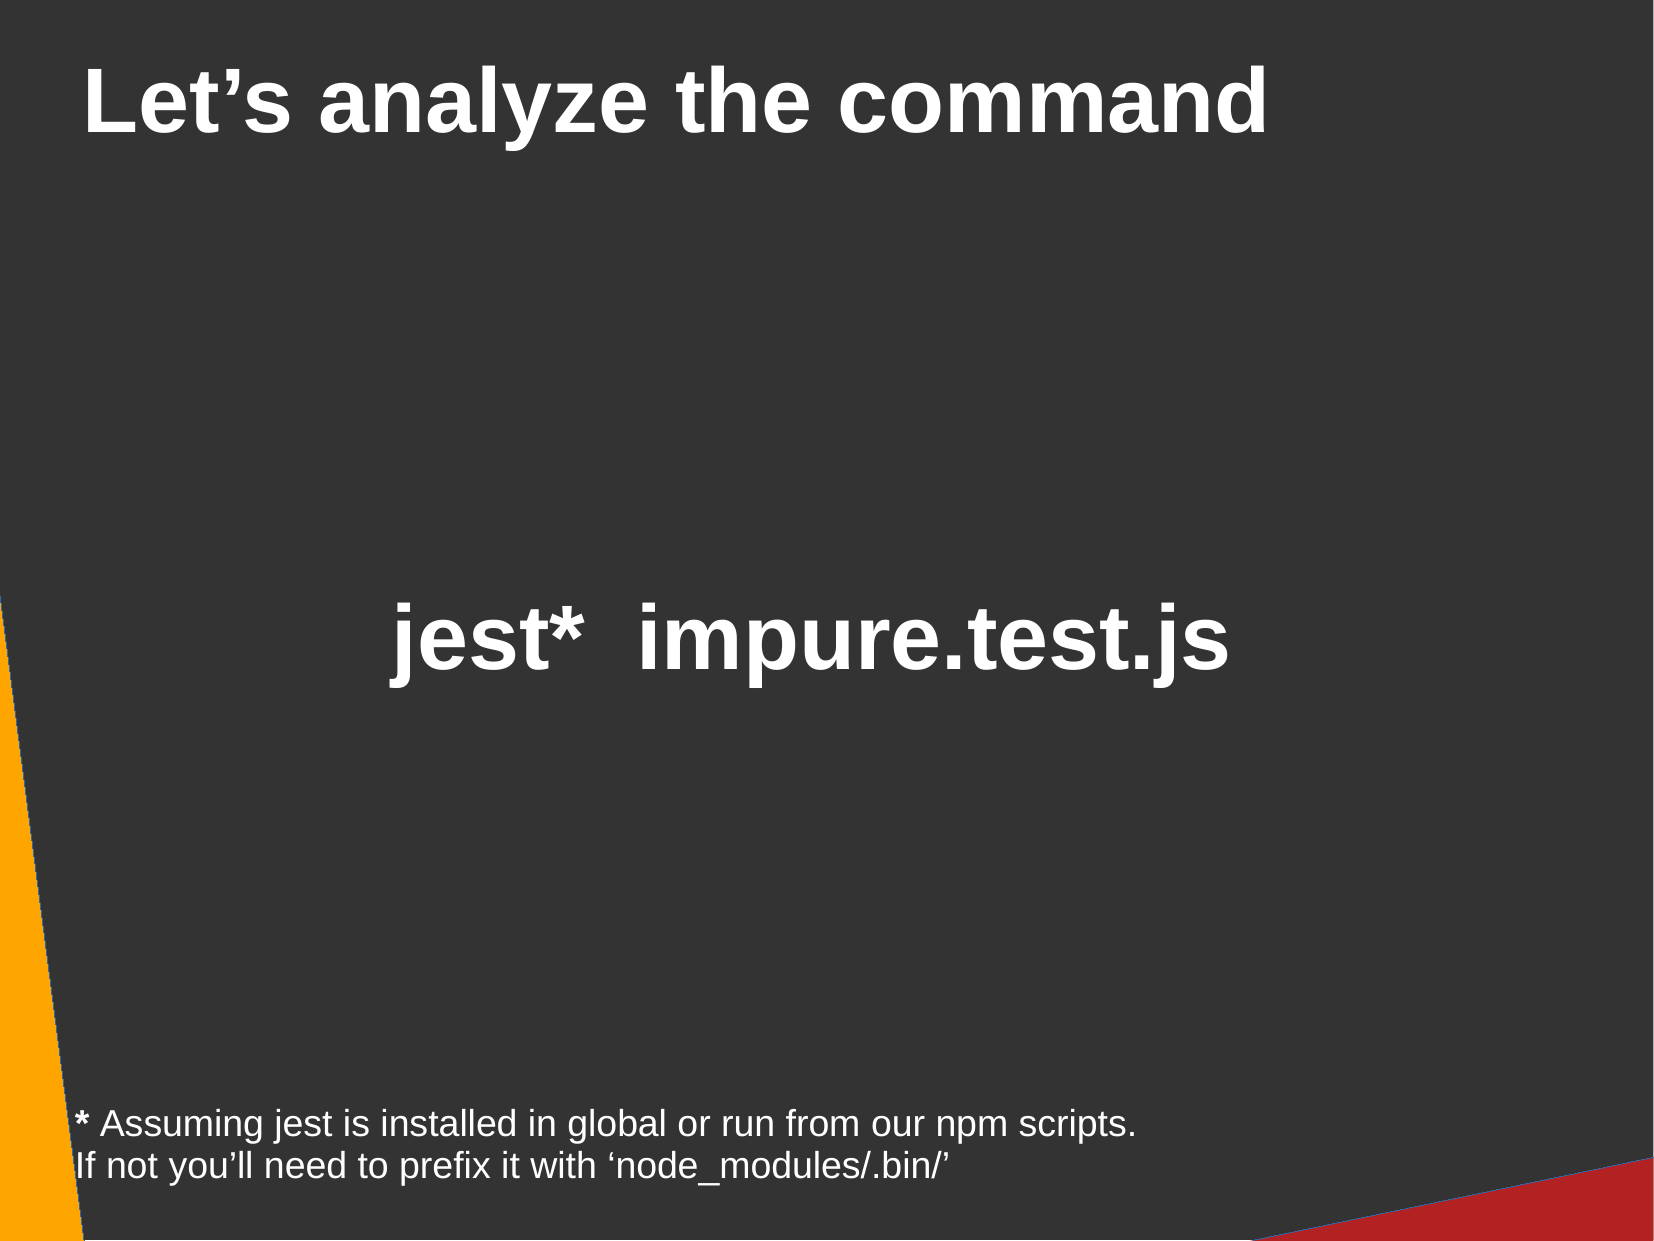

Let’s analyze the command
# jest* impure.test.js
* Assuming jest is installed in global or run from our npm scripts.
If not you’ll need to prefix it with ‘node_modules/.bin/’